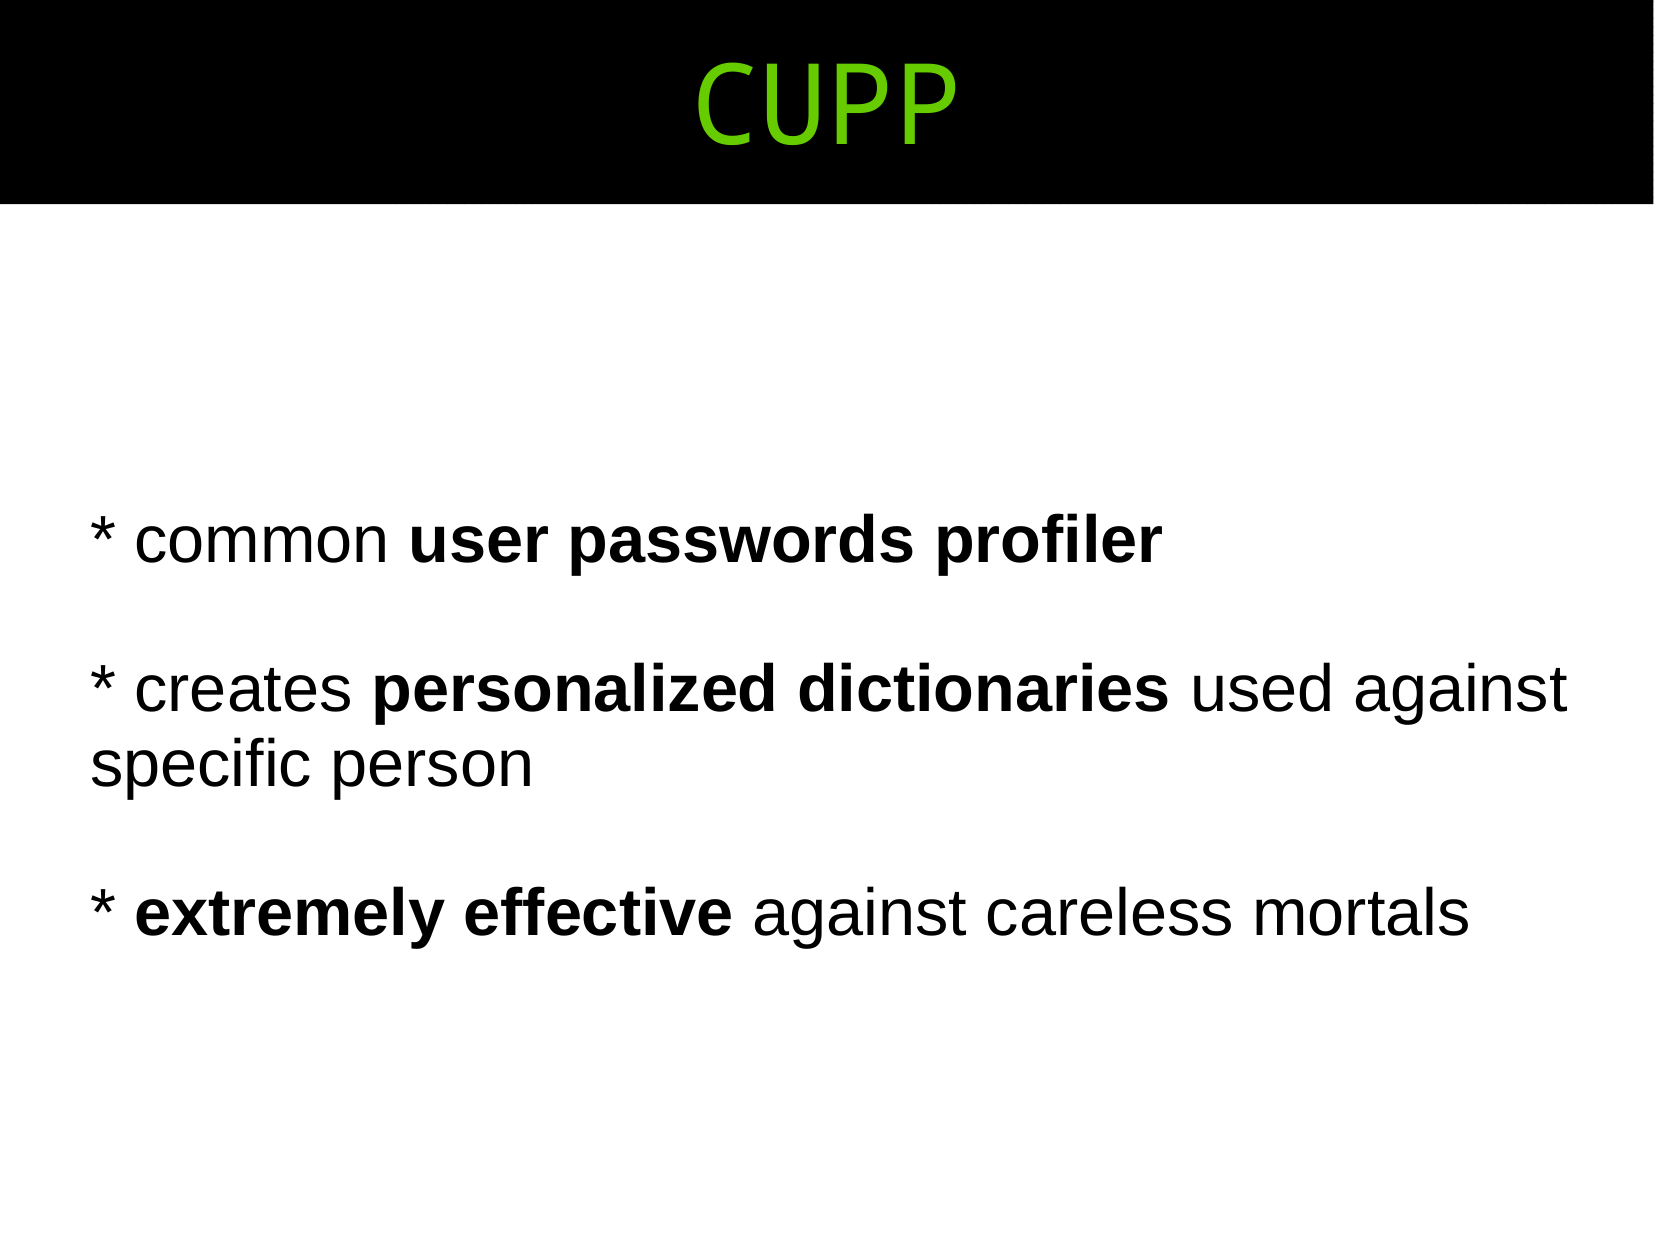

# CUPP
* common user passwords profiler
* creates personalized dictionaries used against specific person
* extremely effective against careless mortals